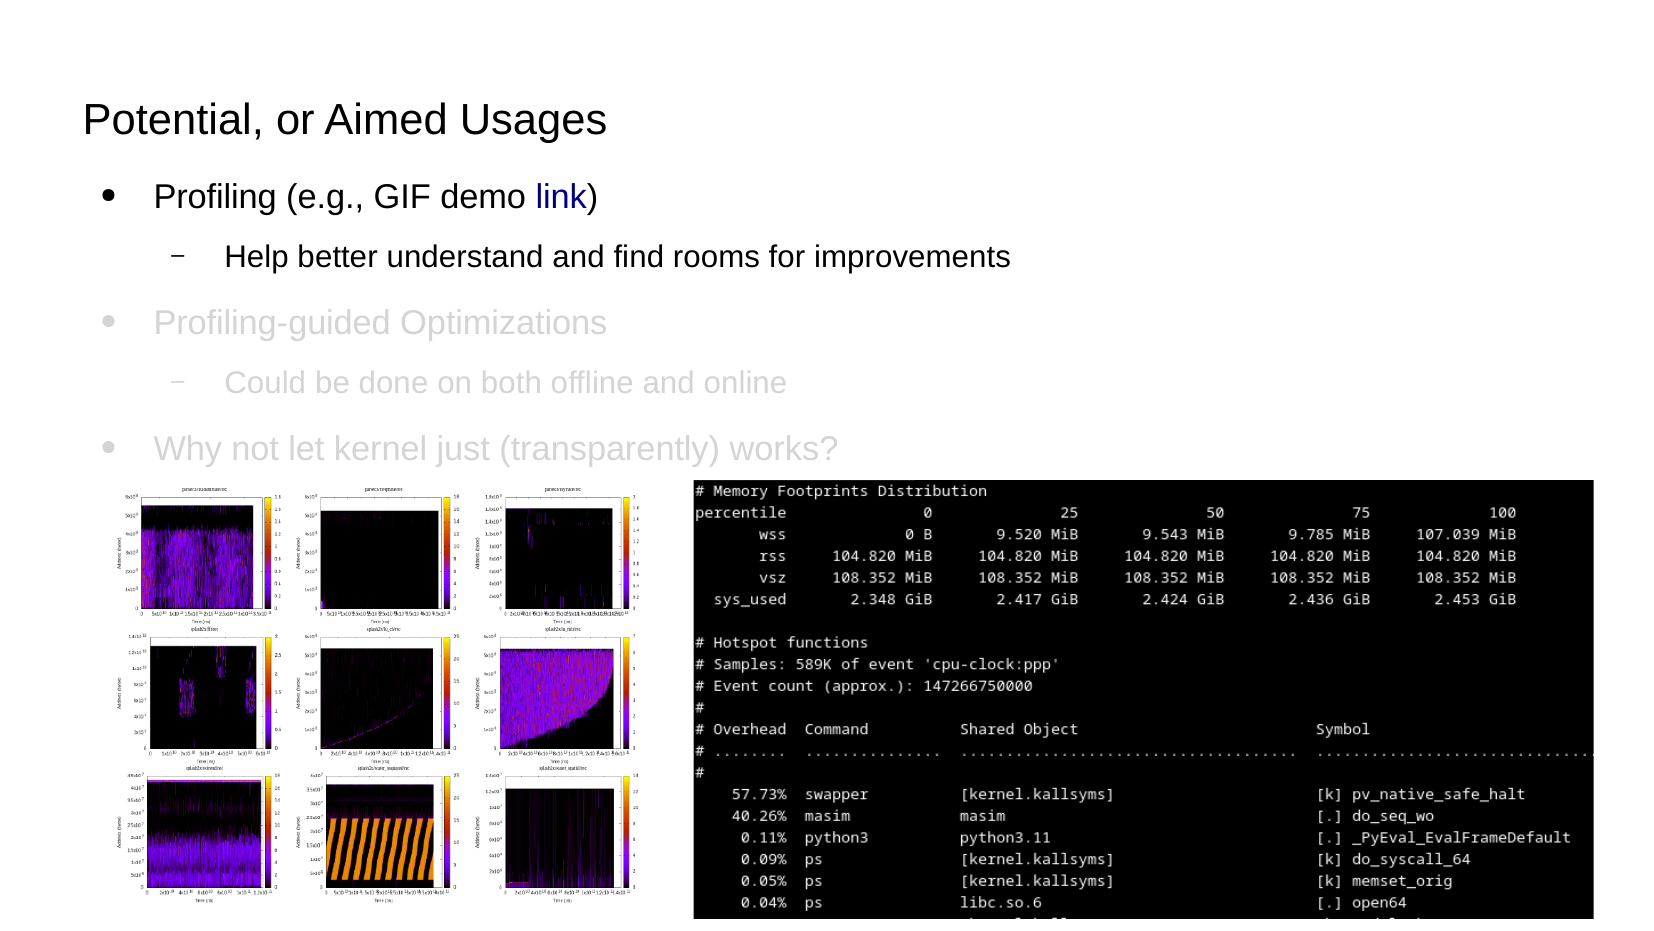

# Potential, or Aimed Usages
Profiling (e.g., GIF demo link)
Help better understand and find rooms for improvements
Profiling-guided Optimizations
Could be done on both offline and online
Why not let kernel just (transparently) works?